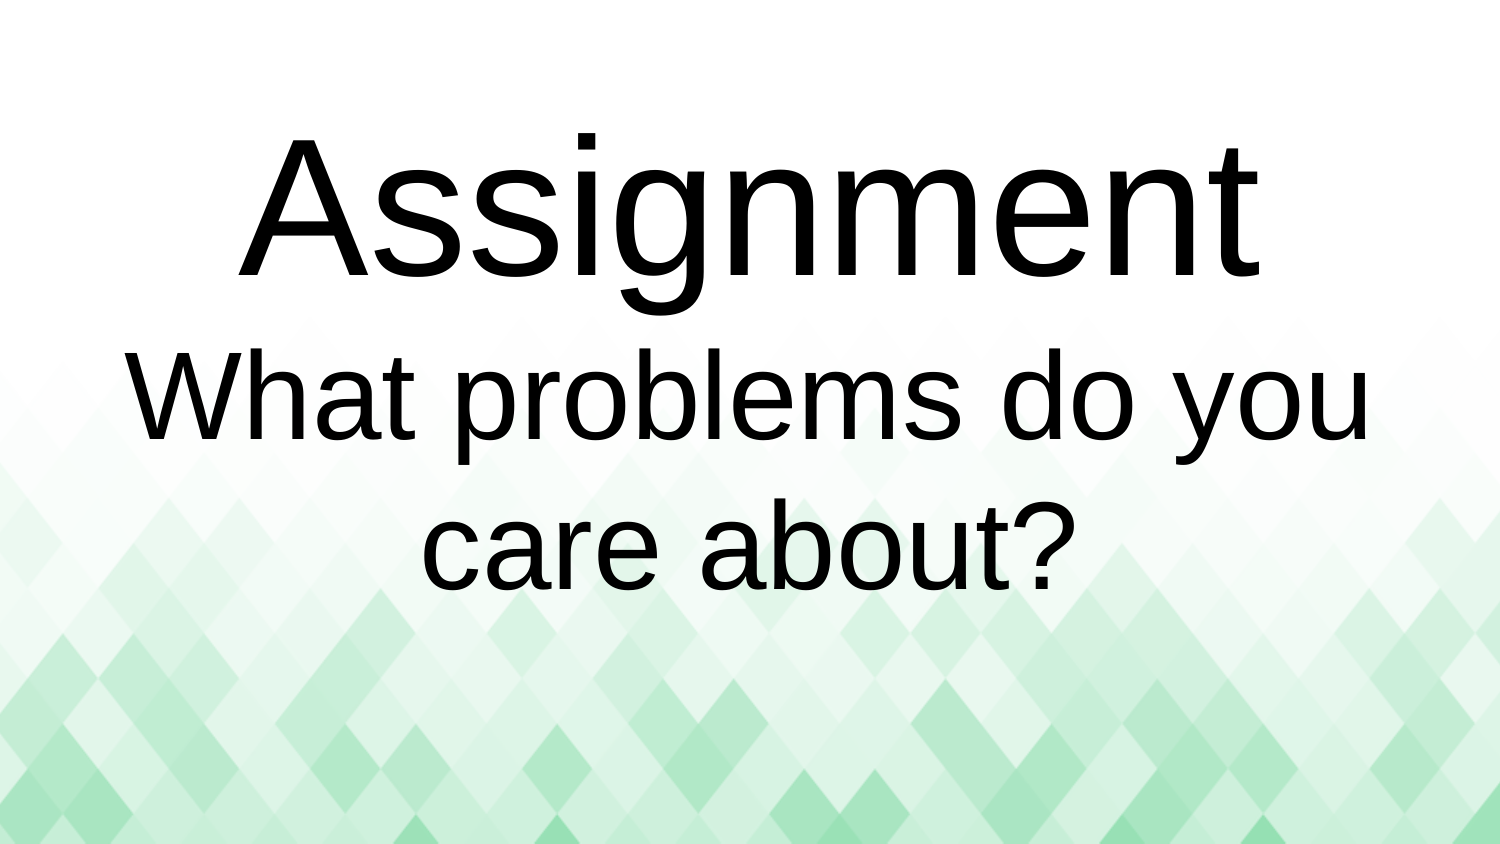

# Assignment What problems do you care about?